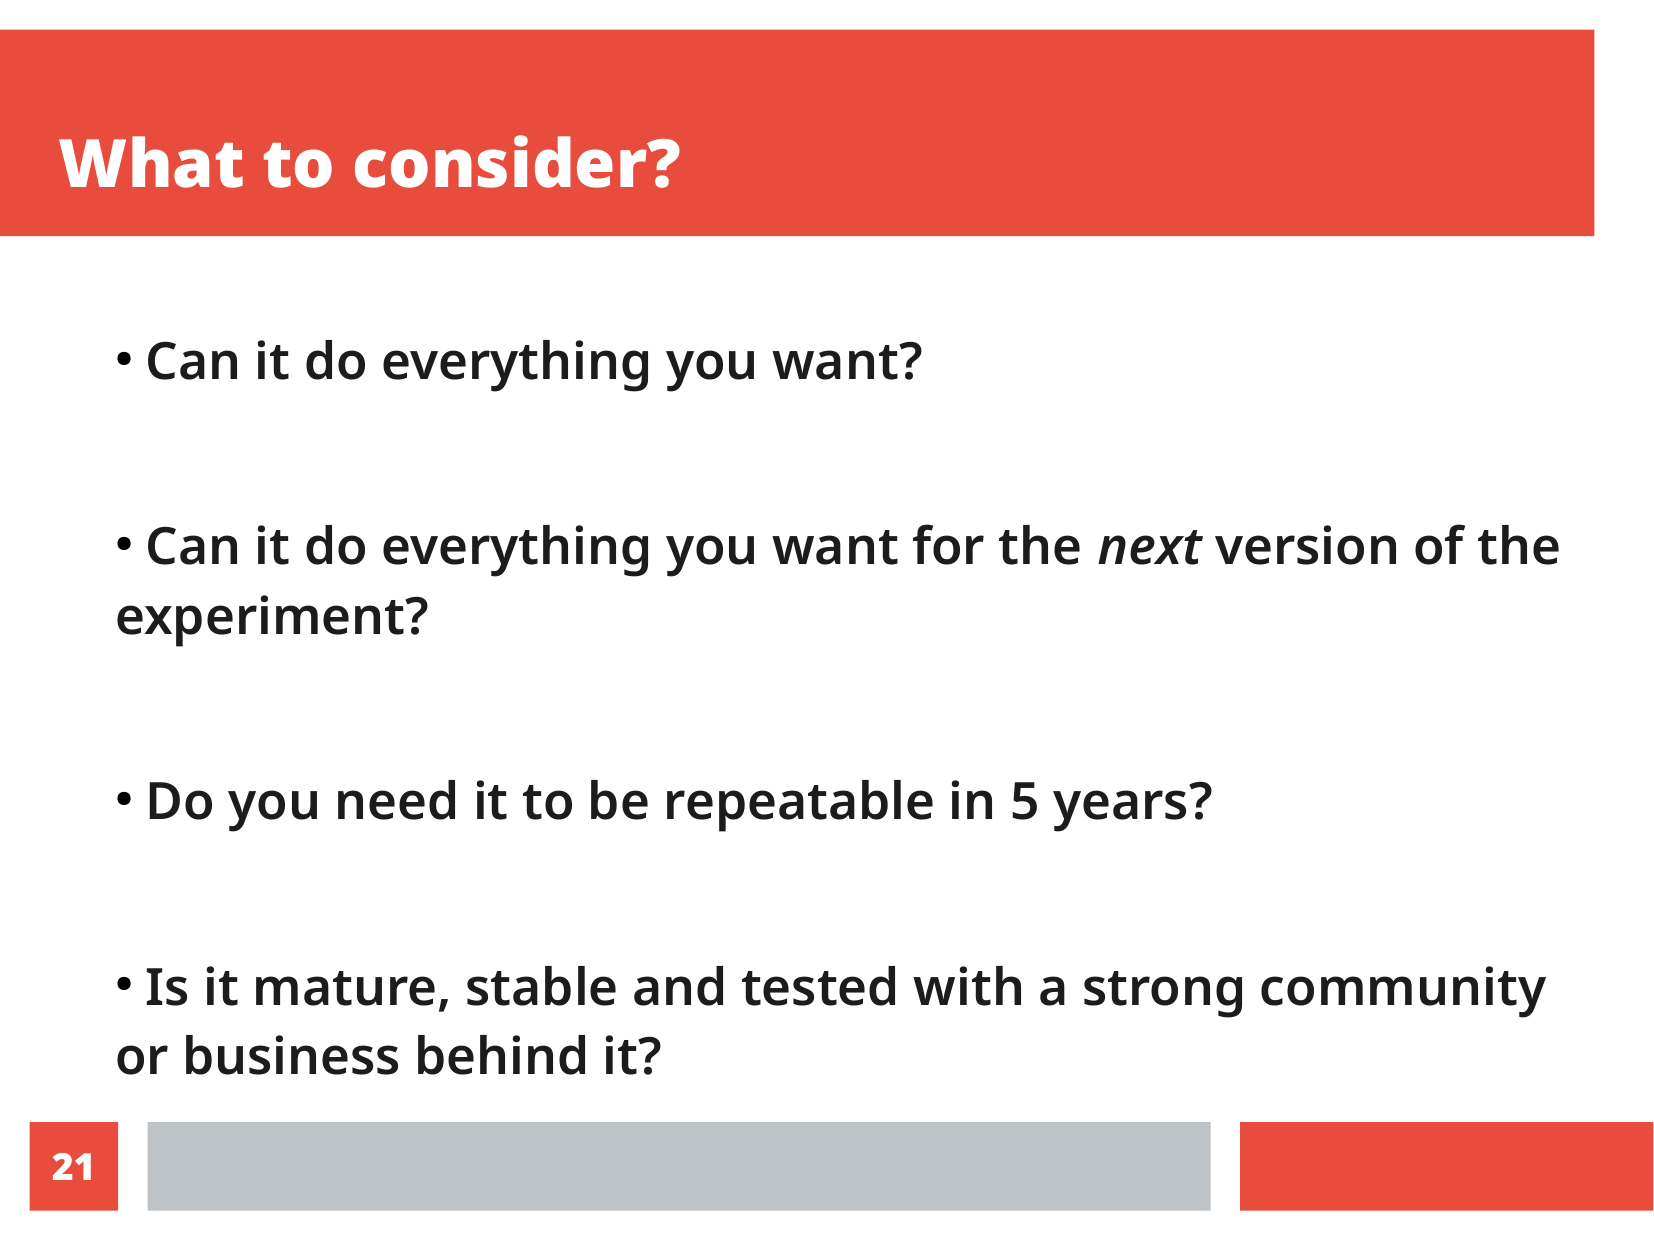

# What to consider?
 Can it do everything you want?
 Can it do everything you want for the next version of the experiment?
 Do you need it to be repeatable in 5 years?
 Is it mature, stable and tested with a strong community or business behind it?
21